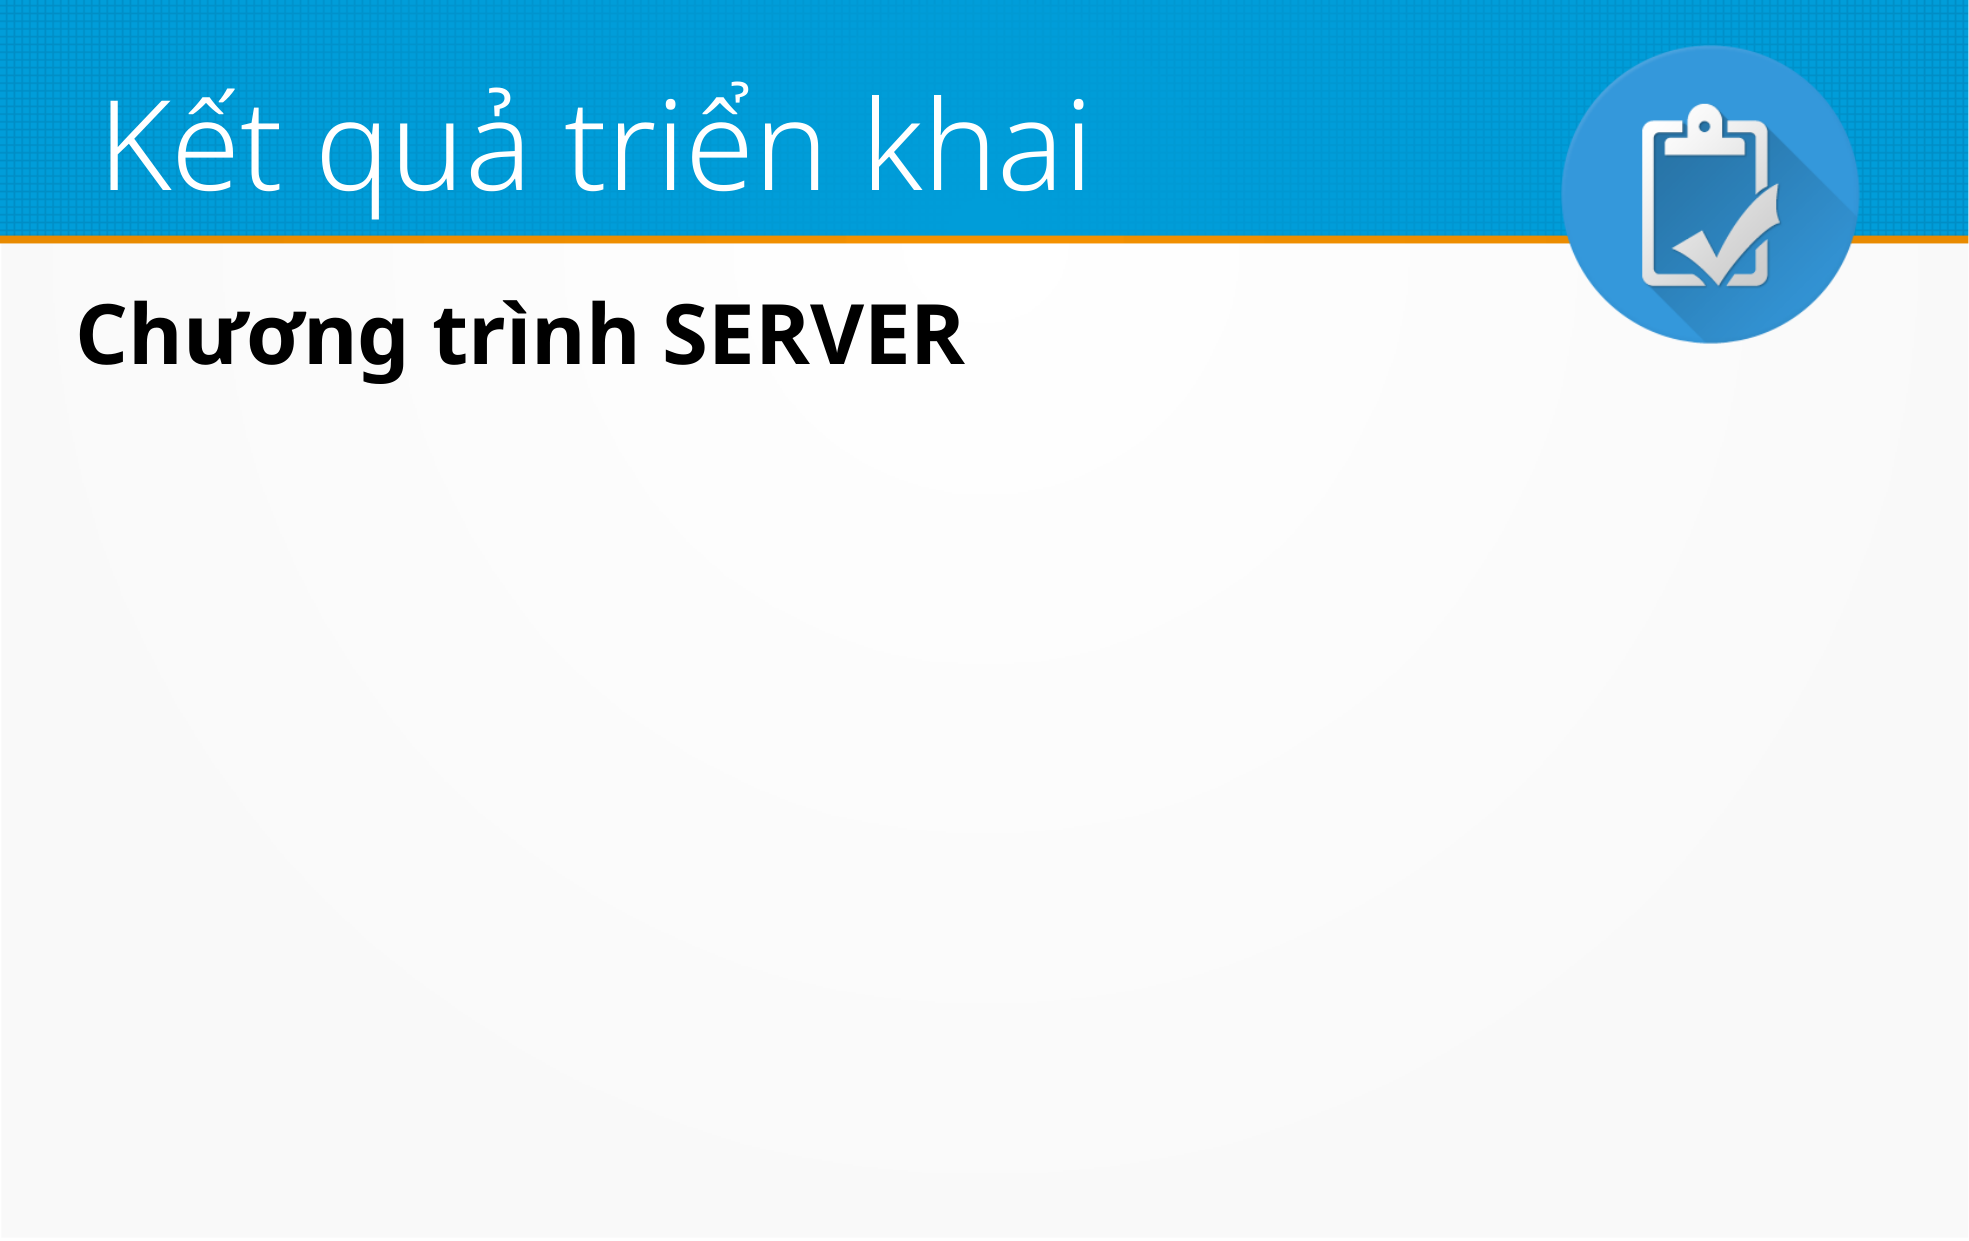

# Kết quả triển khai
Chương trình SERVER